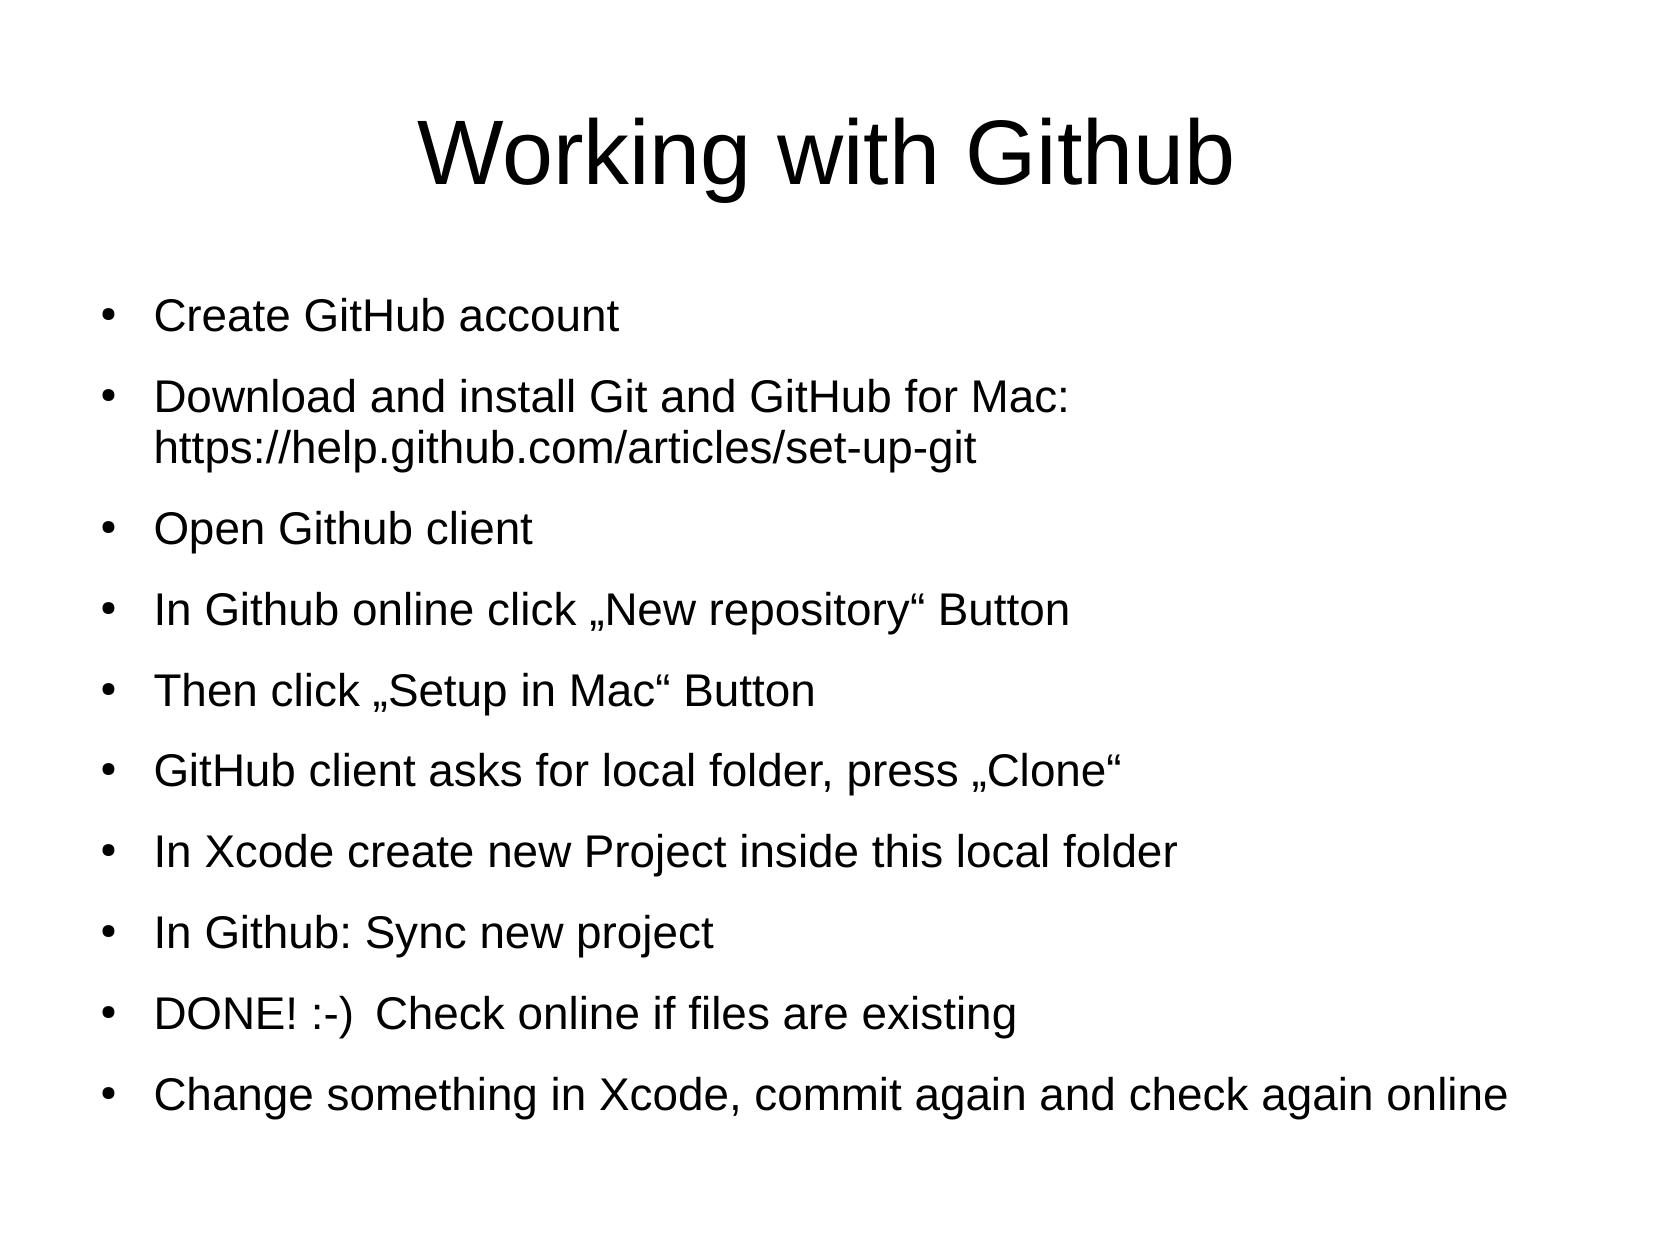

# Working with Github
Create GitHub account
Download and install Git and GitHub for Mac: https://help.github.com/articles/set-up-git
Open Github client
In Github online click „New repository“ Button
Then click „Setup in Mac“ Button
GitHub client asks for local folder, press „Clone“
In Xcode create new Project inside this local folder
In Github: Sync new project
DONE! :-) 	Check online if files are existing
Change something in Xcode, commit again and check again online